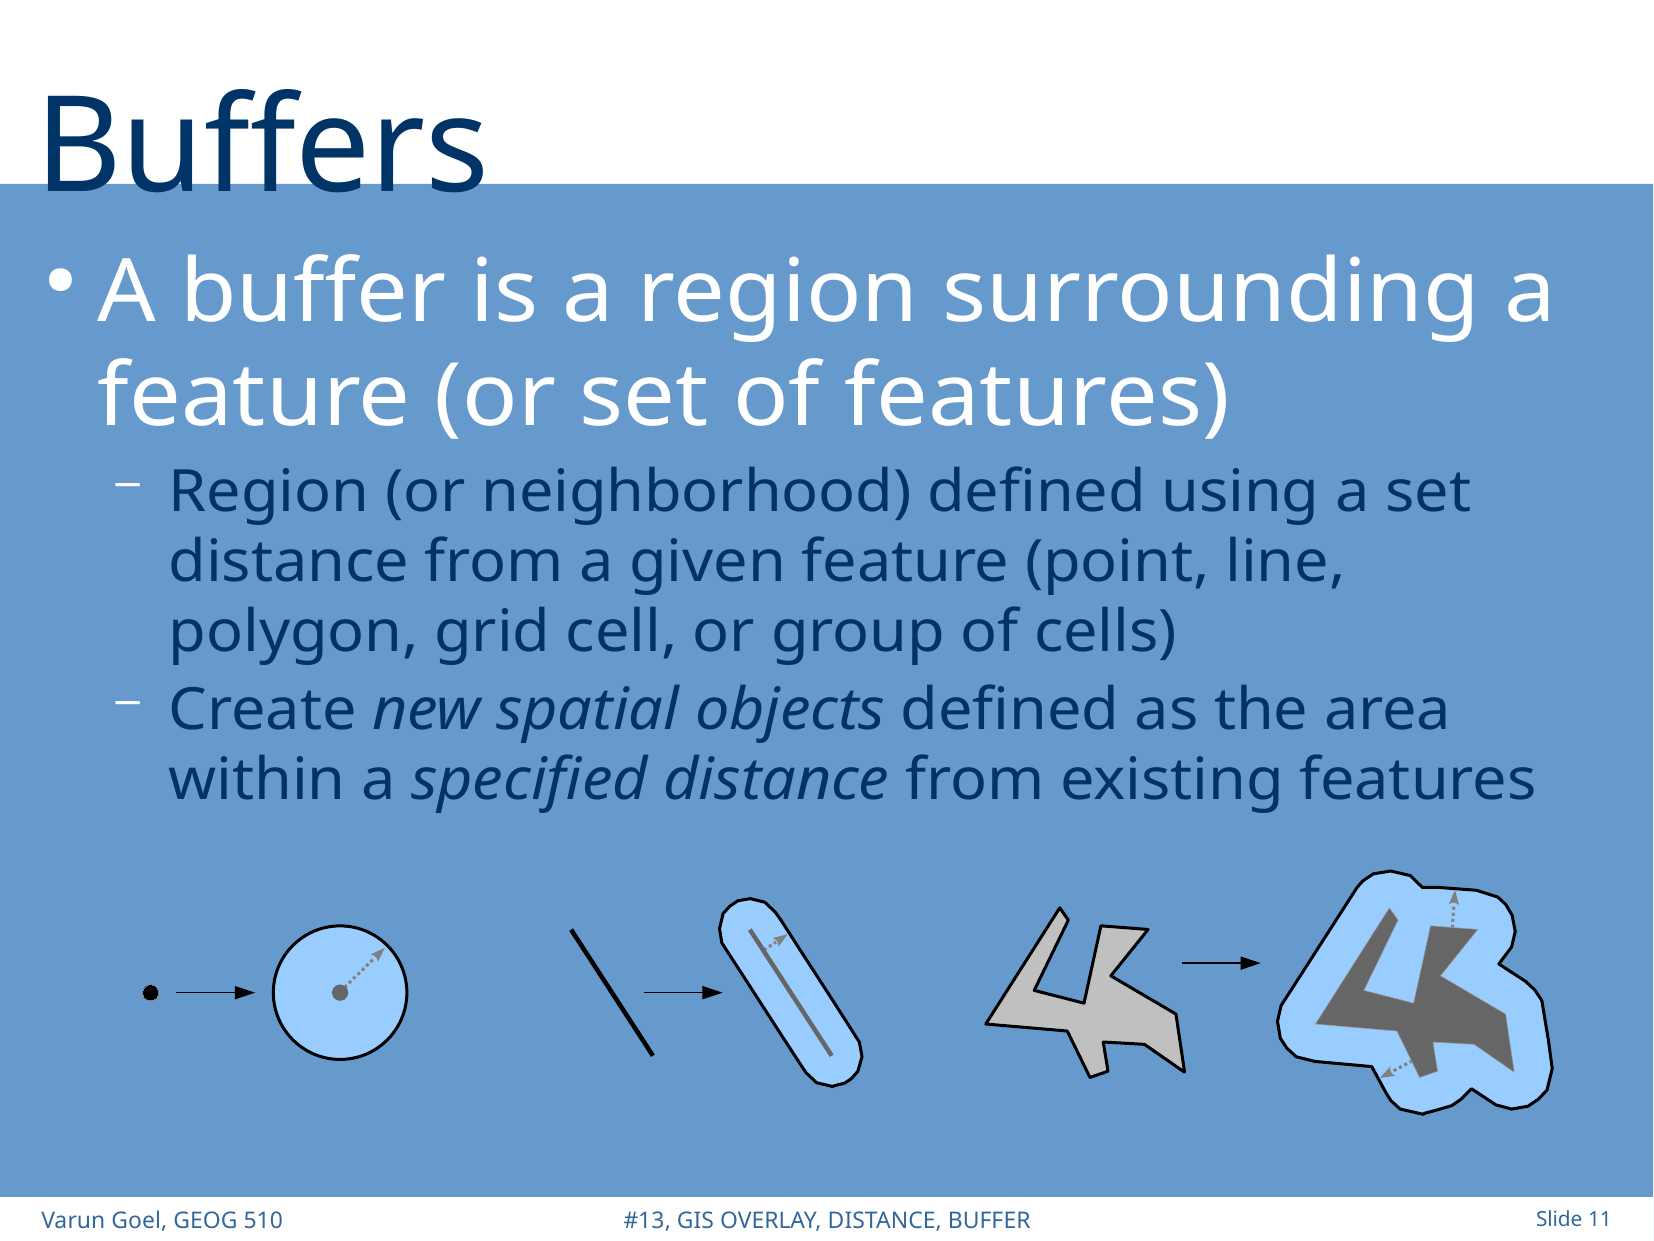

# Buffers
A buffer is a region surrounding a feature (or set of features)
Region (or neighborhood) defined using a set distance from a given feature (point, line, polygon, grid cell, or group of cells)
Create new spatial objects defined as the area within a specified distance from existing features
#13, GIS OVERLAY, DISTANCE, BUFFER
11